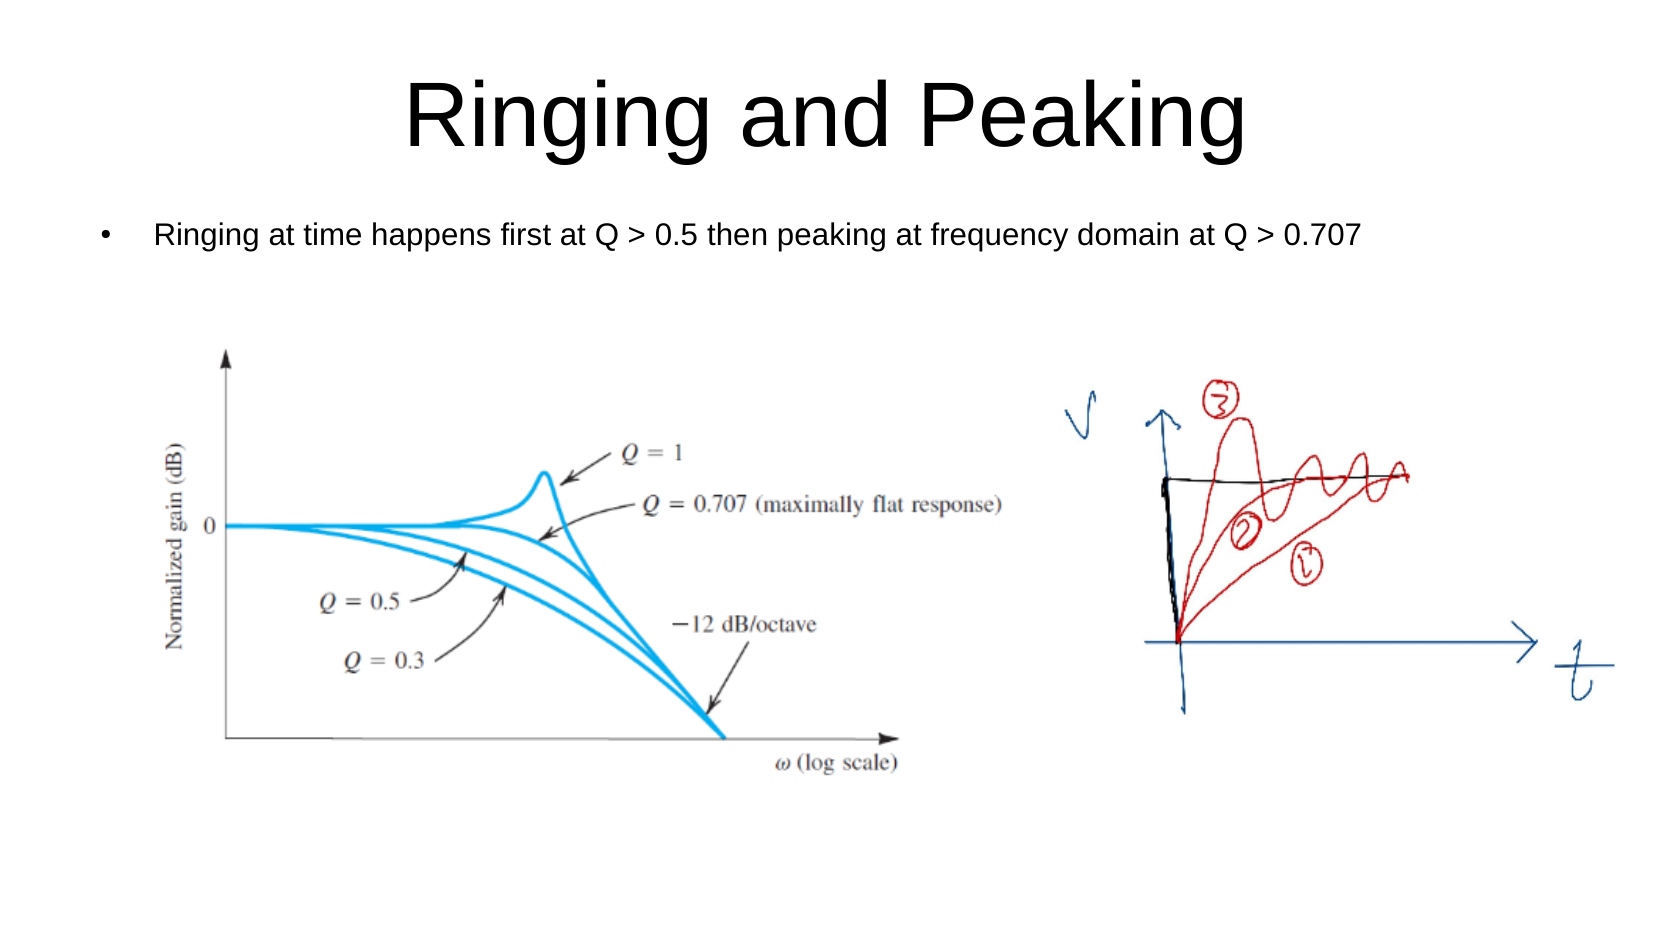

# Ringing and Peaking
Ringing at time happens first at Q > 0.5 then peaking at frequency domain at Q > 0.707